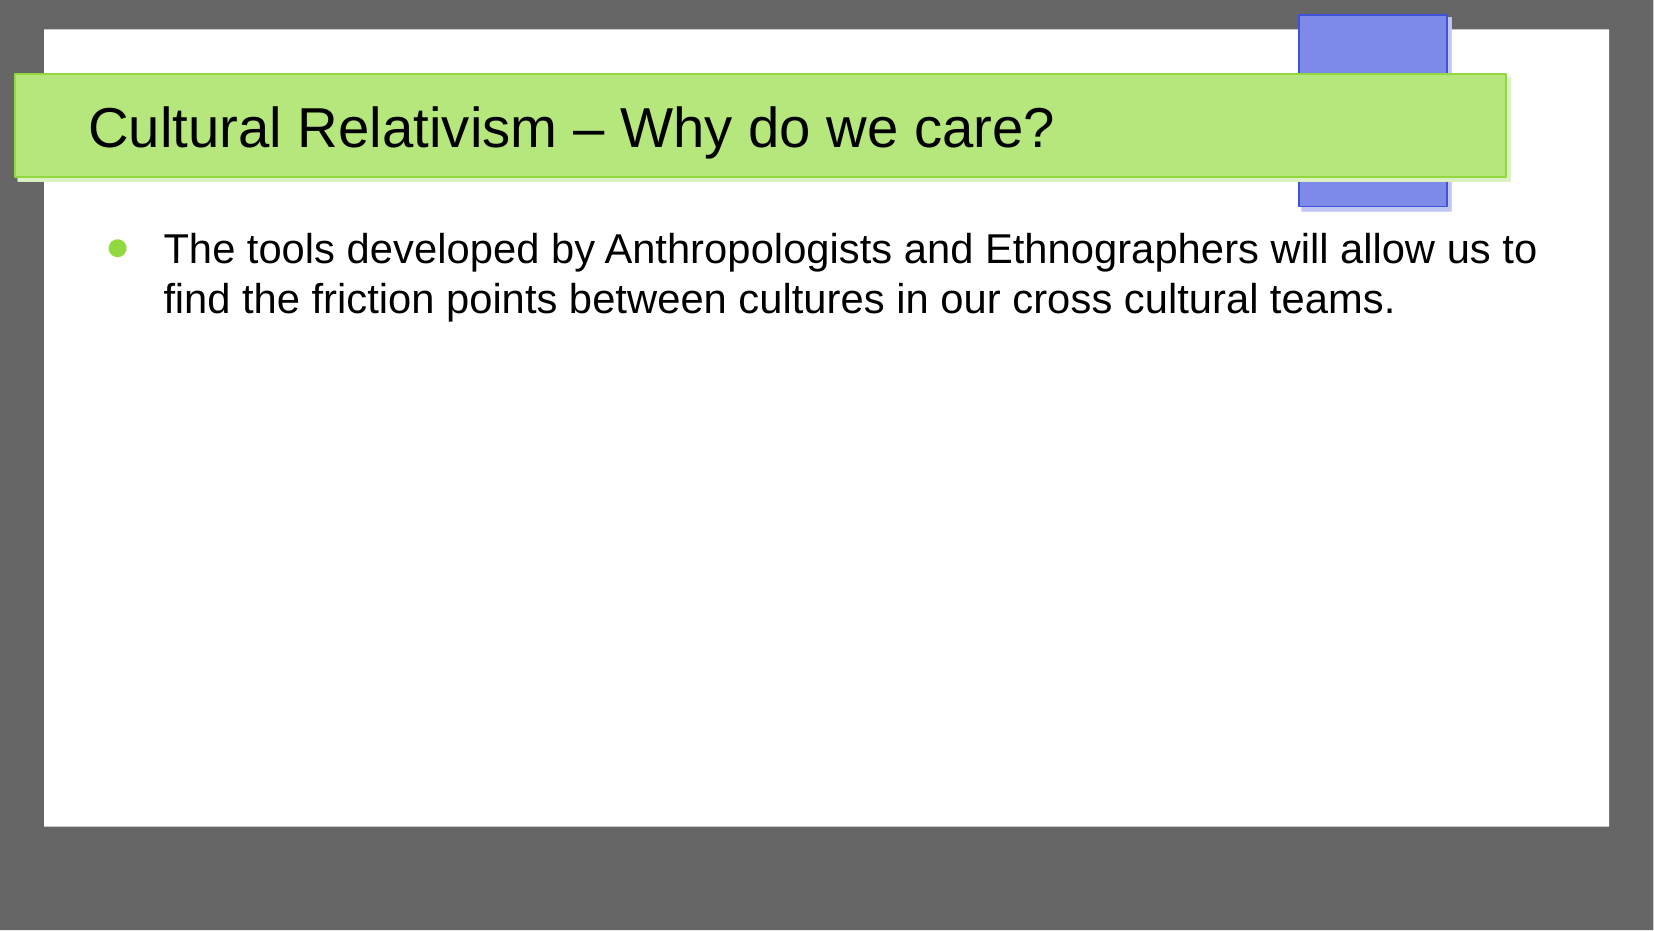

Cultural Relativism – Why do we care?
The tools developed by Anthropologists and Ethnographers will allow us to find the friction points between cultures in our cross cultural teams.